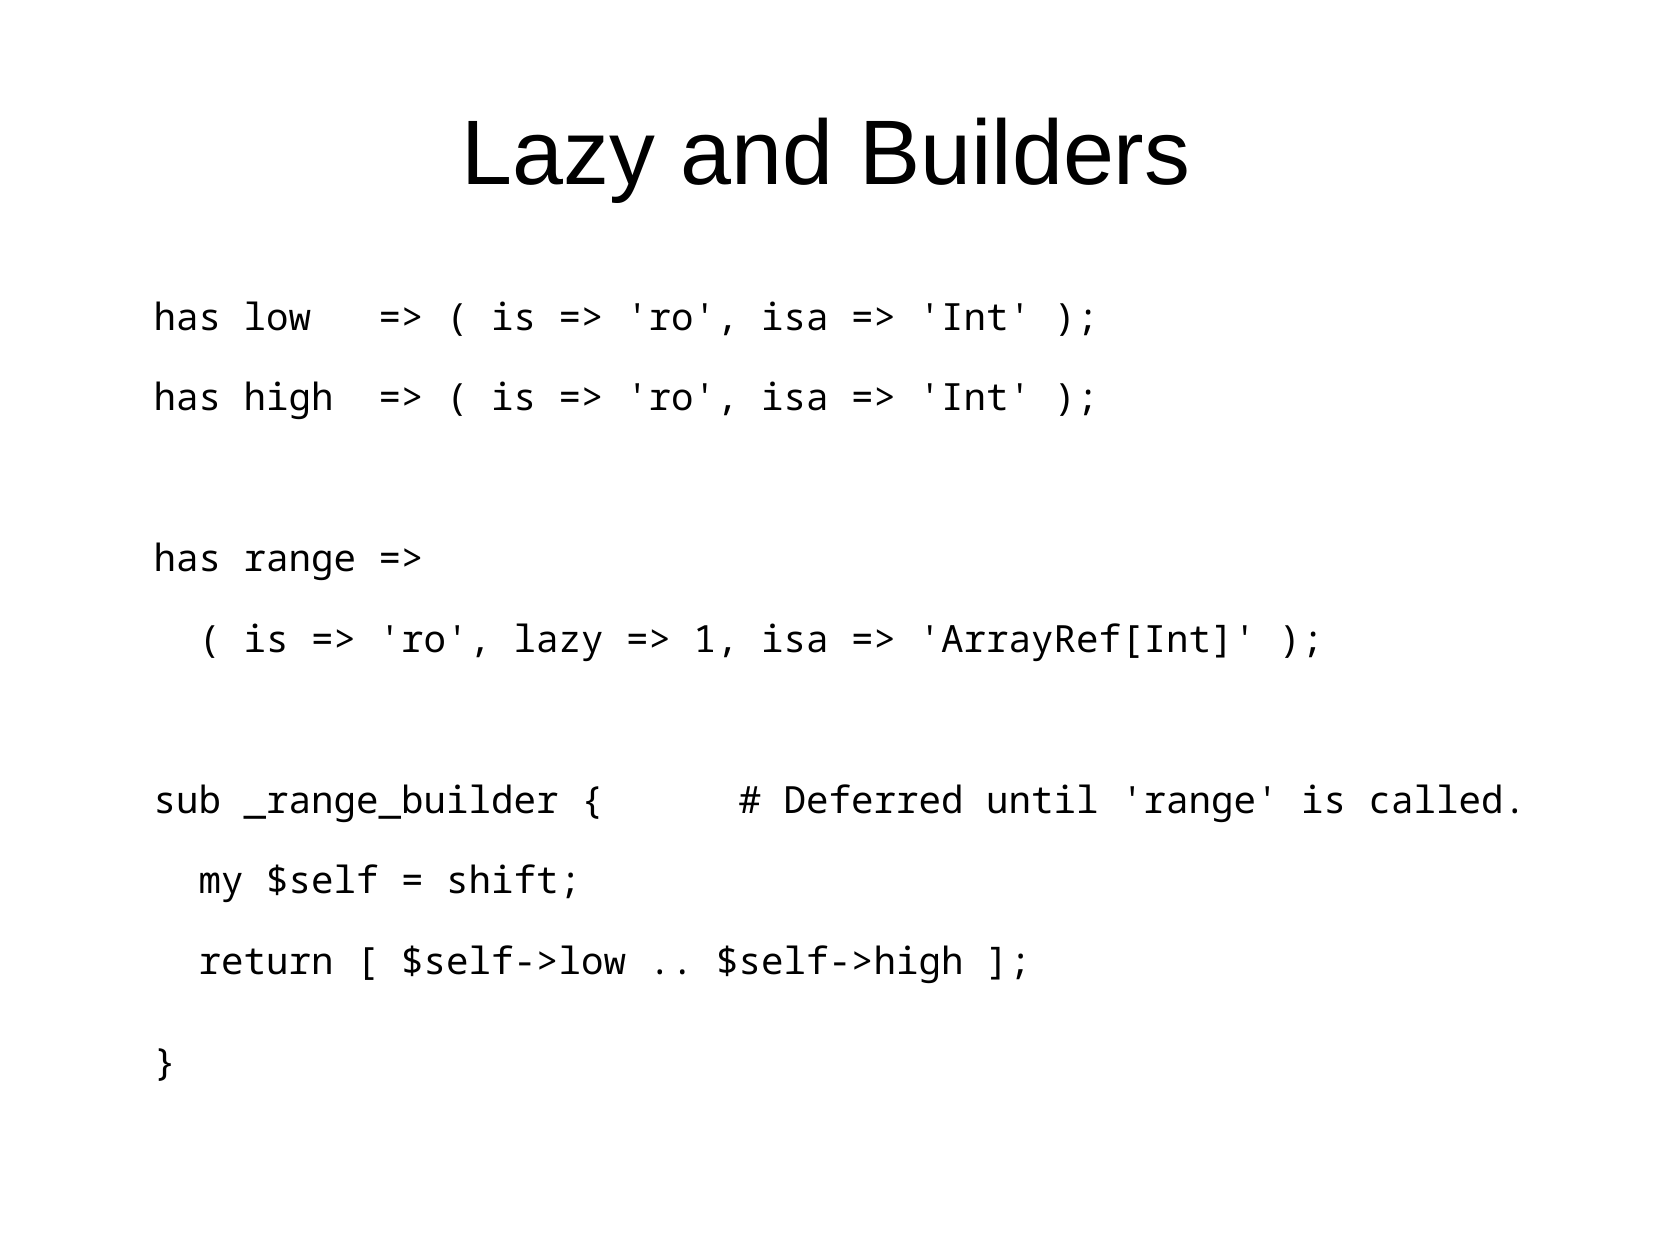

# Lazy and Builders
has low => ( is => 'ro', isa => 'Int' );
has high => ( is => 'ro', isa => 'Int' );
has range =>
 ( is => 'ro', lazy => 1, isa => 'ArrayRef[Int]' );
sub _range_builder { # Deferred until 'range' is called.
 my $self = shift;
 return [ $self->low .. $self->high ];
}